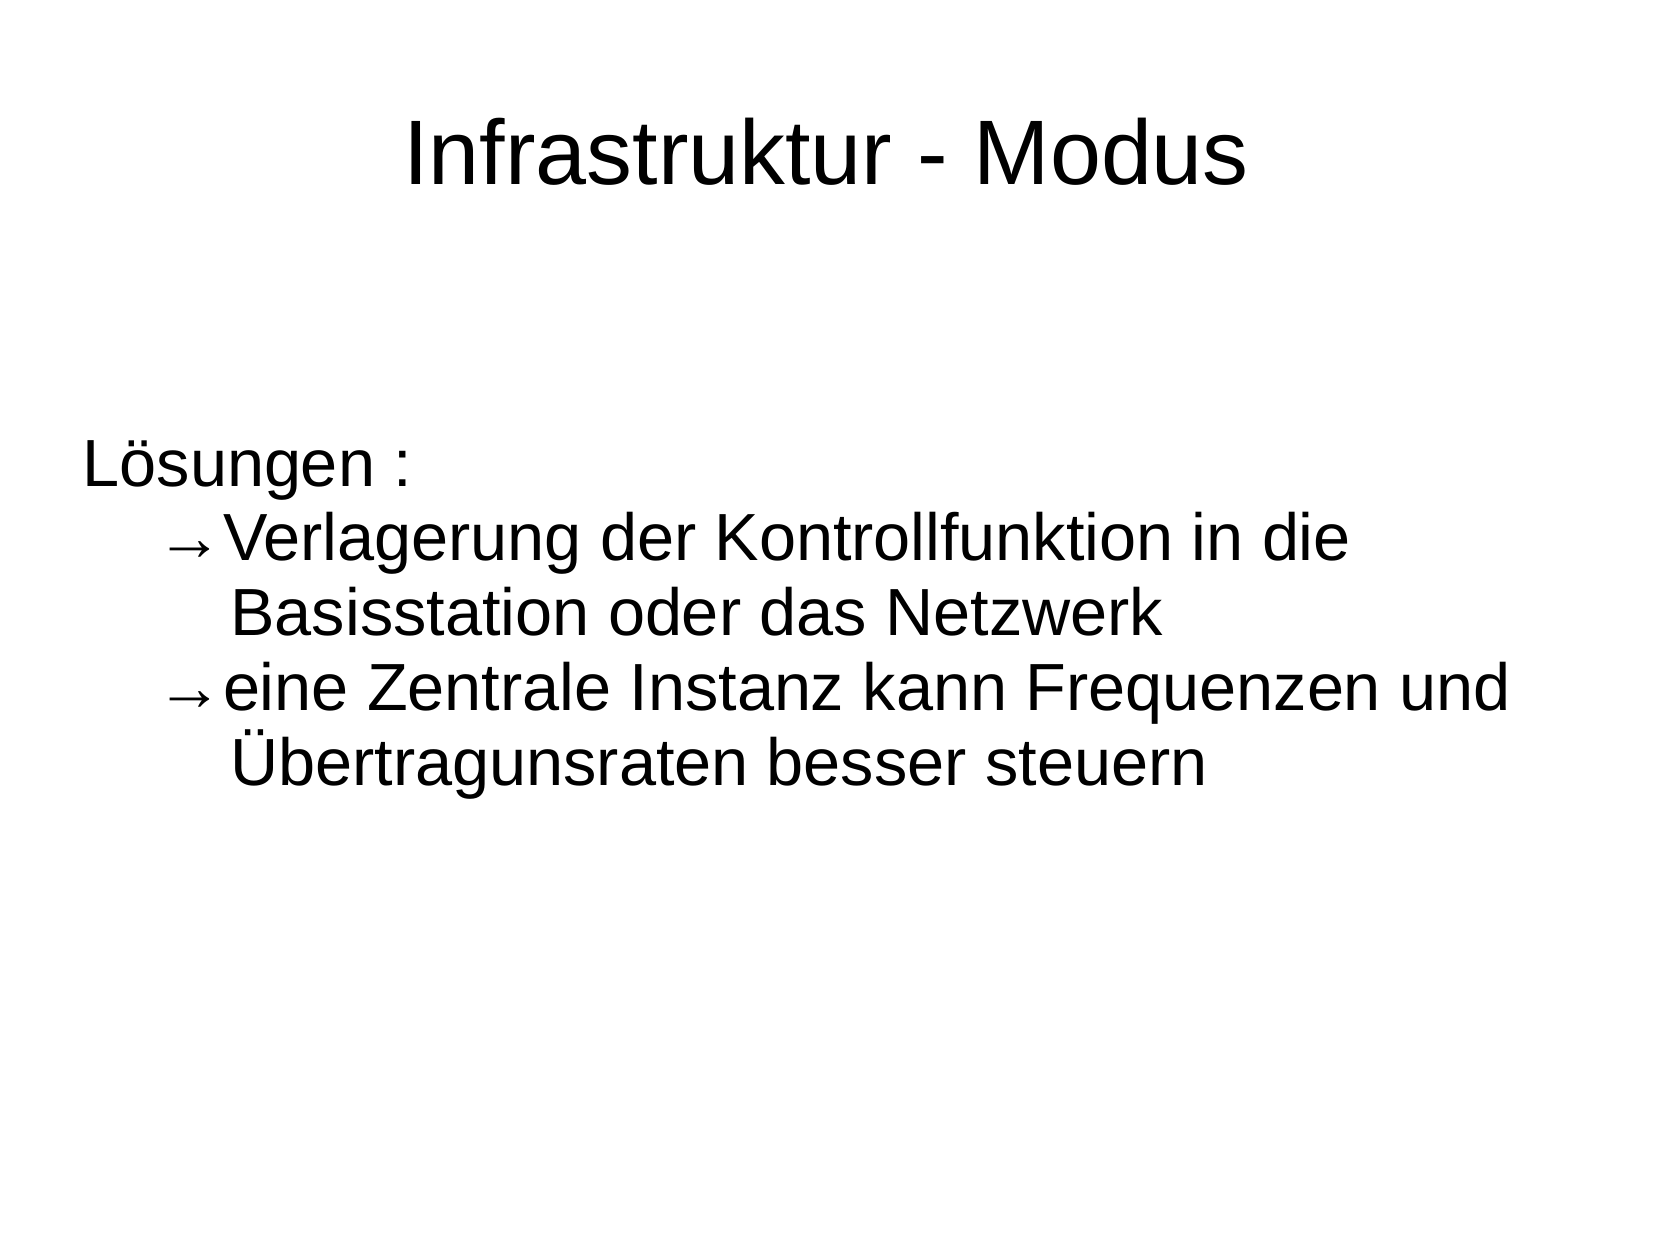

# Infrastruktur - Modus
Lösungen :
	→Verlagerung der Kontrollfunktion in die 					Basisstation oder das Netzwerk
	→eine Zentrale Instanz kann Frequenzen und 			Übertragunsraten besser steuern